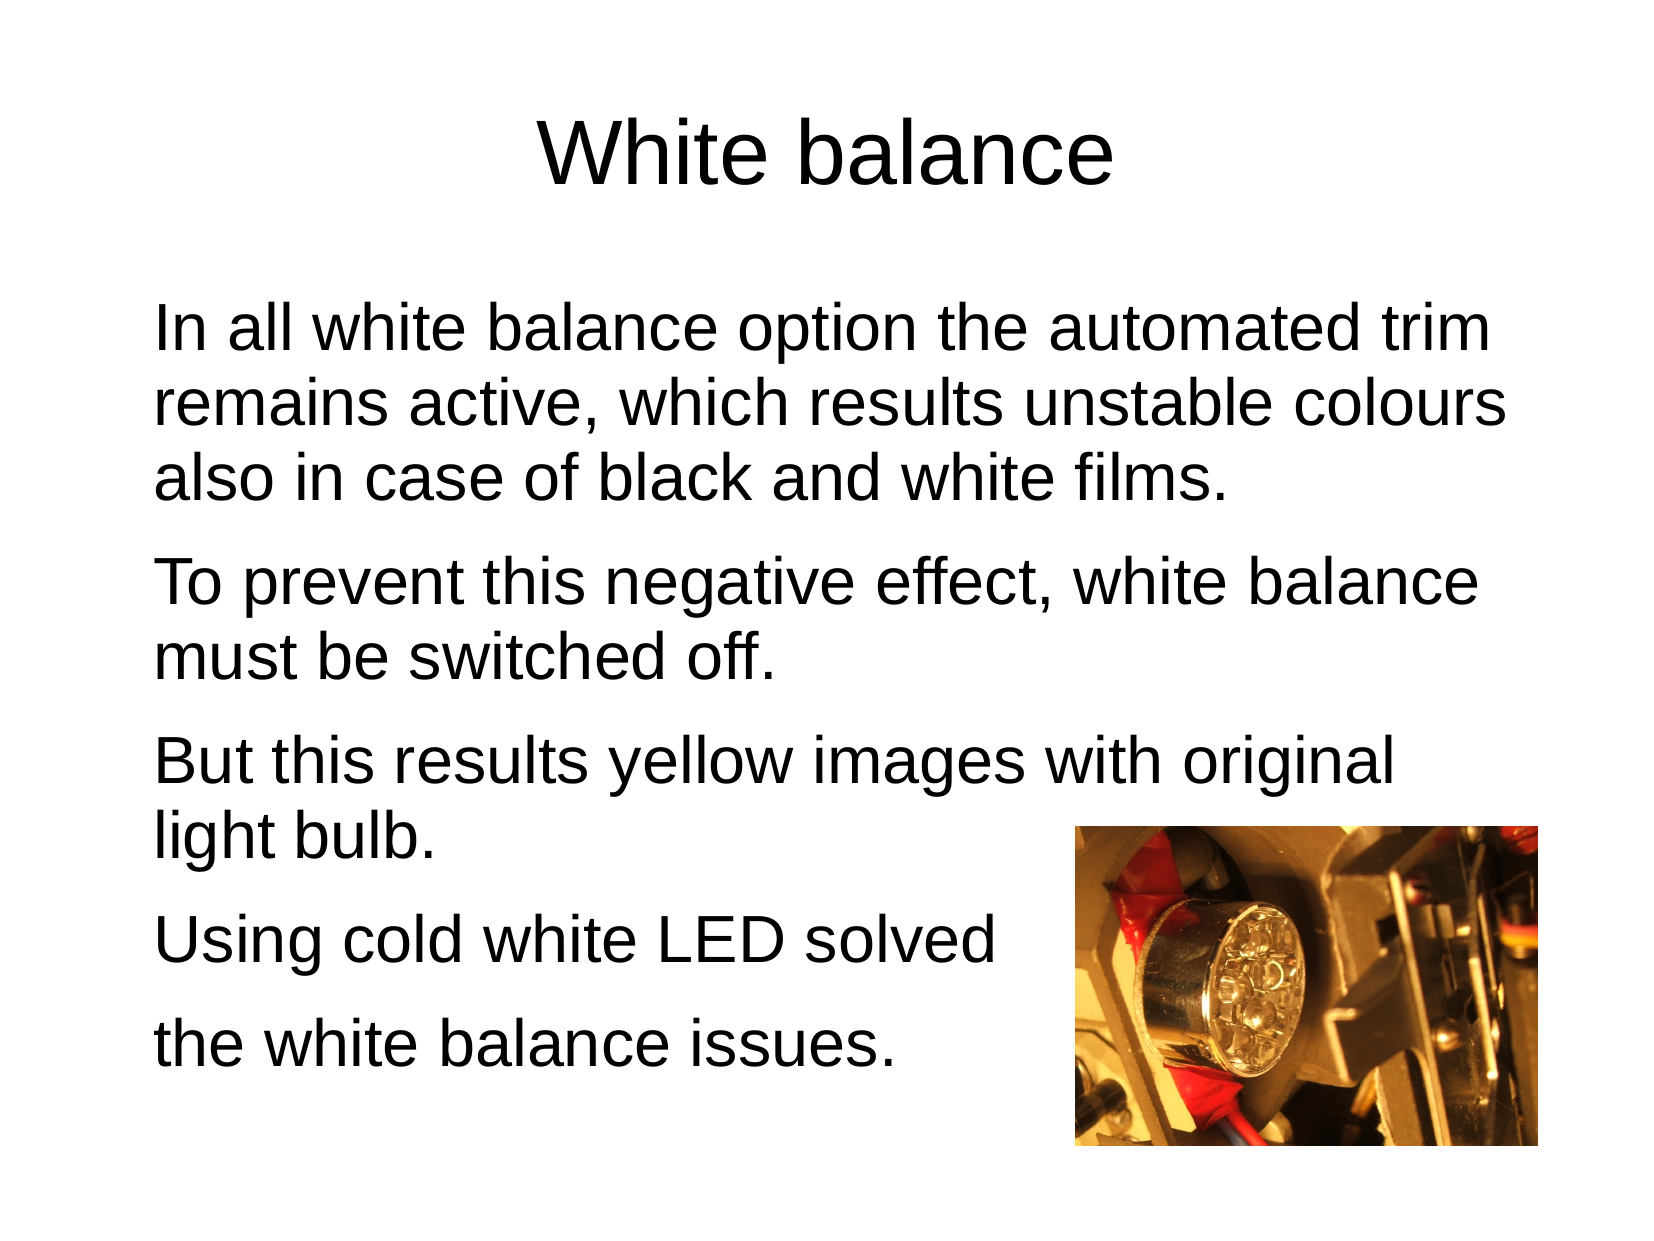

# White balance
In all white balance option the automated trim remains active, which results unstable colours also in case of black and white films.
To prevent this negative effect, white balance must be switched off.
But this results yellow images with original light bulb.
Using cold white LED solved
the white balance issues.